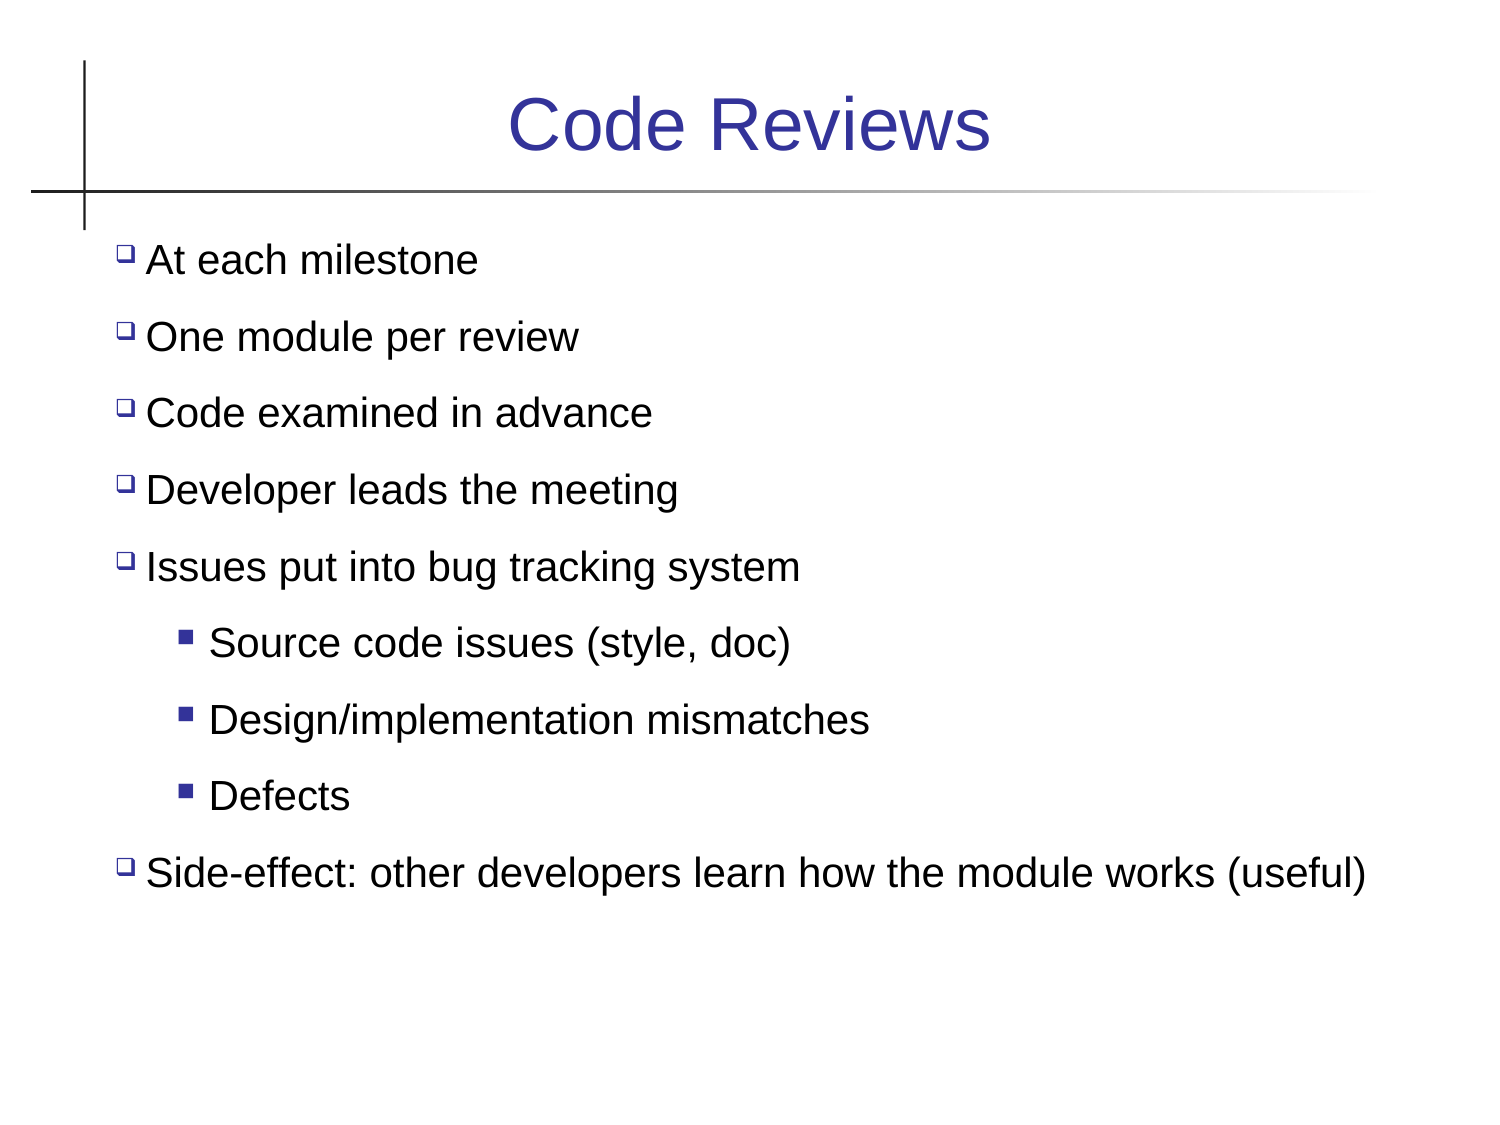

# Code Reviews
At each milestone
One module per review
Code examined in advance
Developer leads the meeting
Issues put into bug tracking system
Source code issues (style, doc)
Design/implementation mismatches
Defects
Side-effect: other developers learn how the module works (useful)